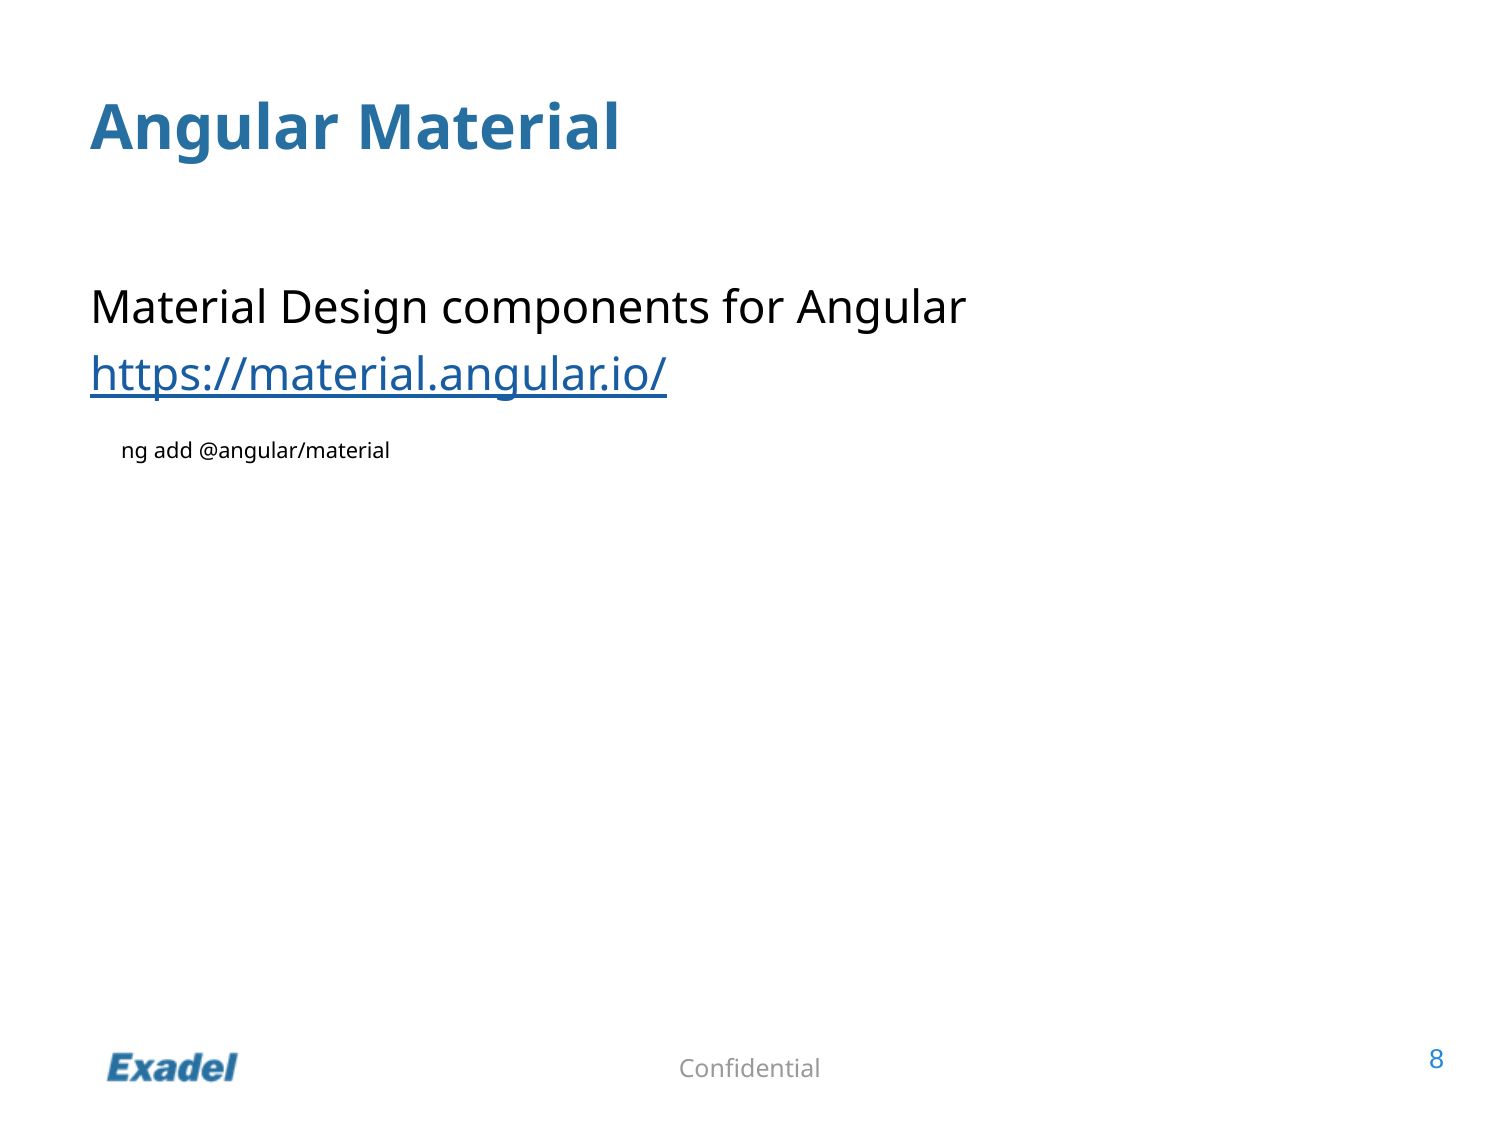

# Angular Material
Material Design components for Angular
https://material.angular.io/
ng add @angular/material